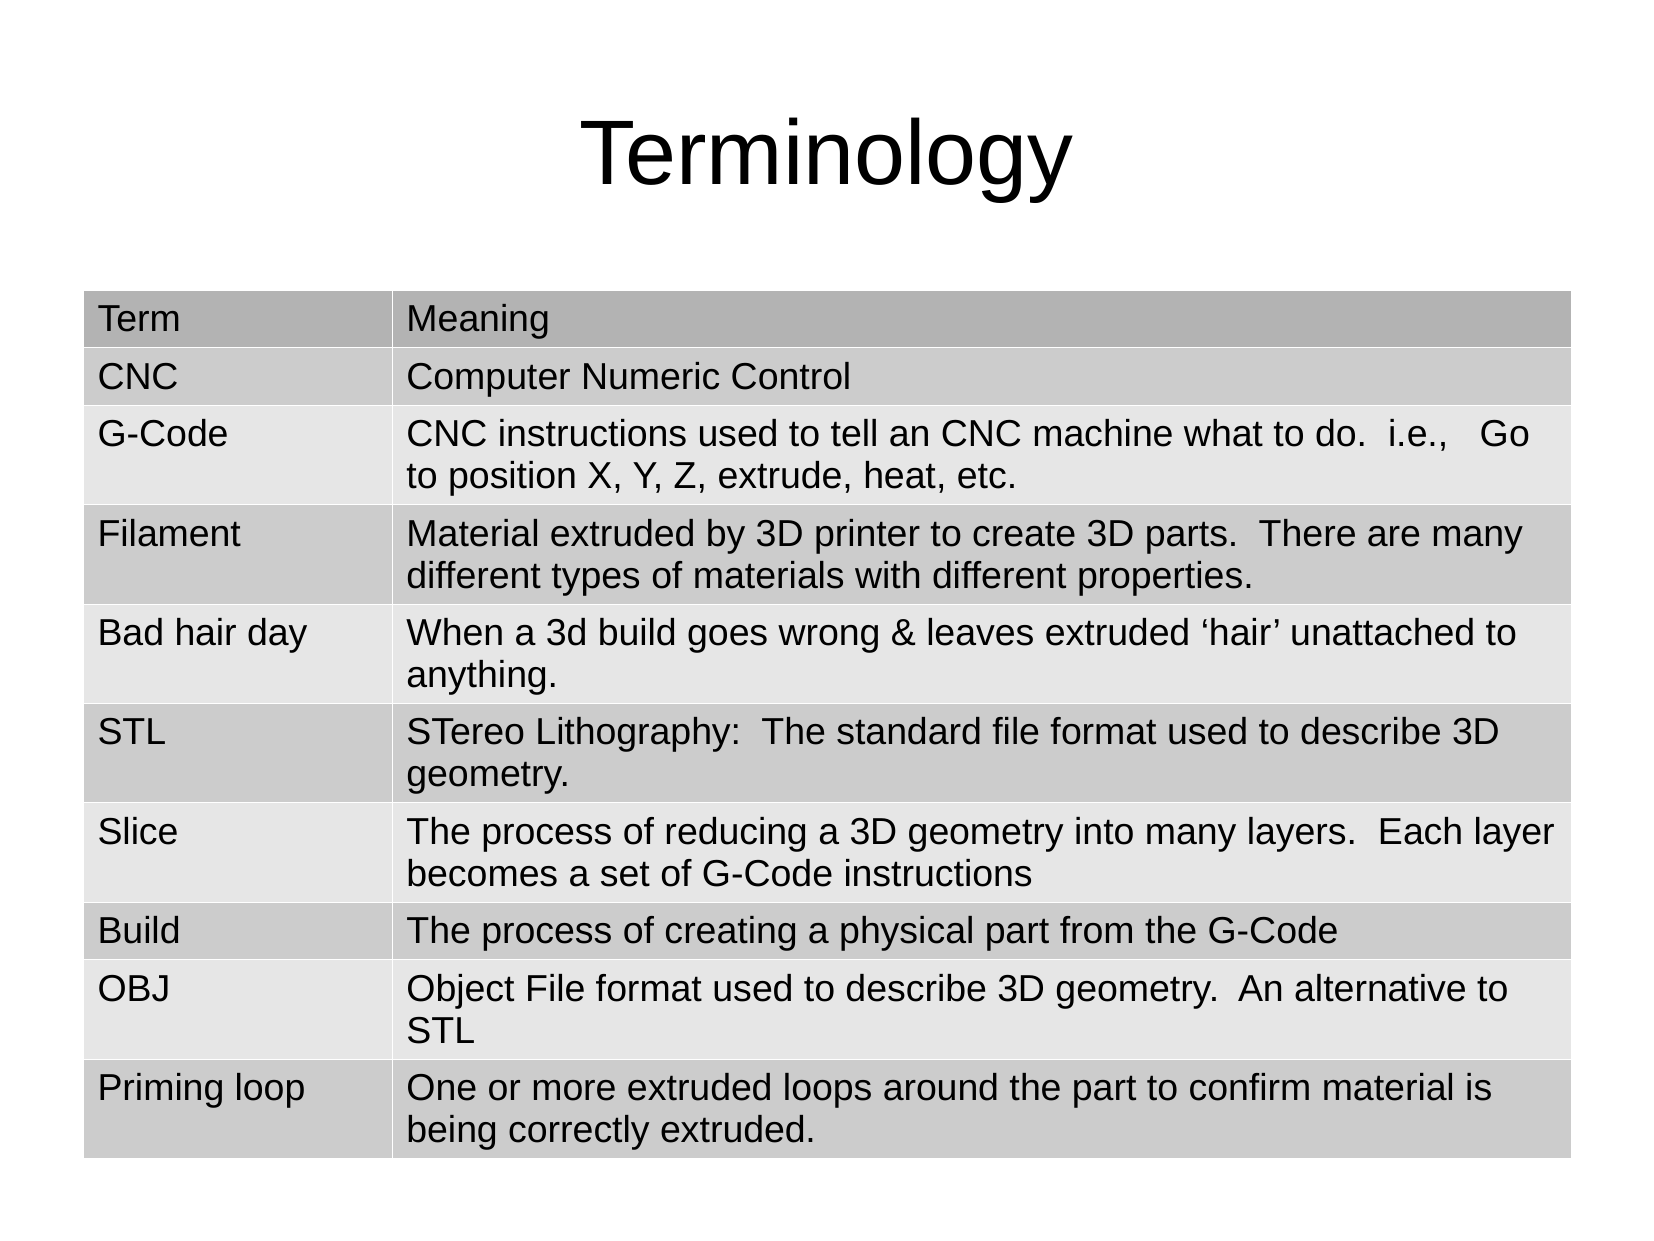

# Terminology
| Term | Meaning |
| --- | --- |
| CNC | Computer Numeric Control |
| G-Code | CNC instructions used to tell an CNC machine what to do. i.e., Go to position X, Y, Z, extrude, heat, etc. |
| Filament | Material extruded by 3D printer to create 3D parts. There are many different types of materials with different properties. |
| Bad hair day | When a 3d build goes wrong & leaves extruded ‘hair’ unattached to anything. |
| STL | STereo Lithography: The standard file format used to describe 3D geometry. |
| Slice | The process of reducing a 3D geometry into many layers. Each layer becomes a set of G-Code instructions |
| Build | The process of creating a physical part from the G-Code |
| OBJ | Object File format used to describe 3D geometry. An alternative to STL |
| Priming loop | One or more extruded loops around the part to confirm material is being correctly extruded. |